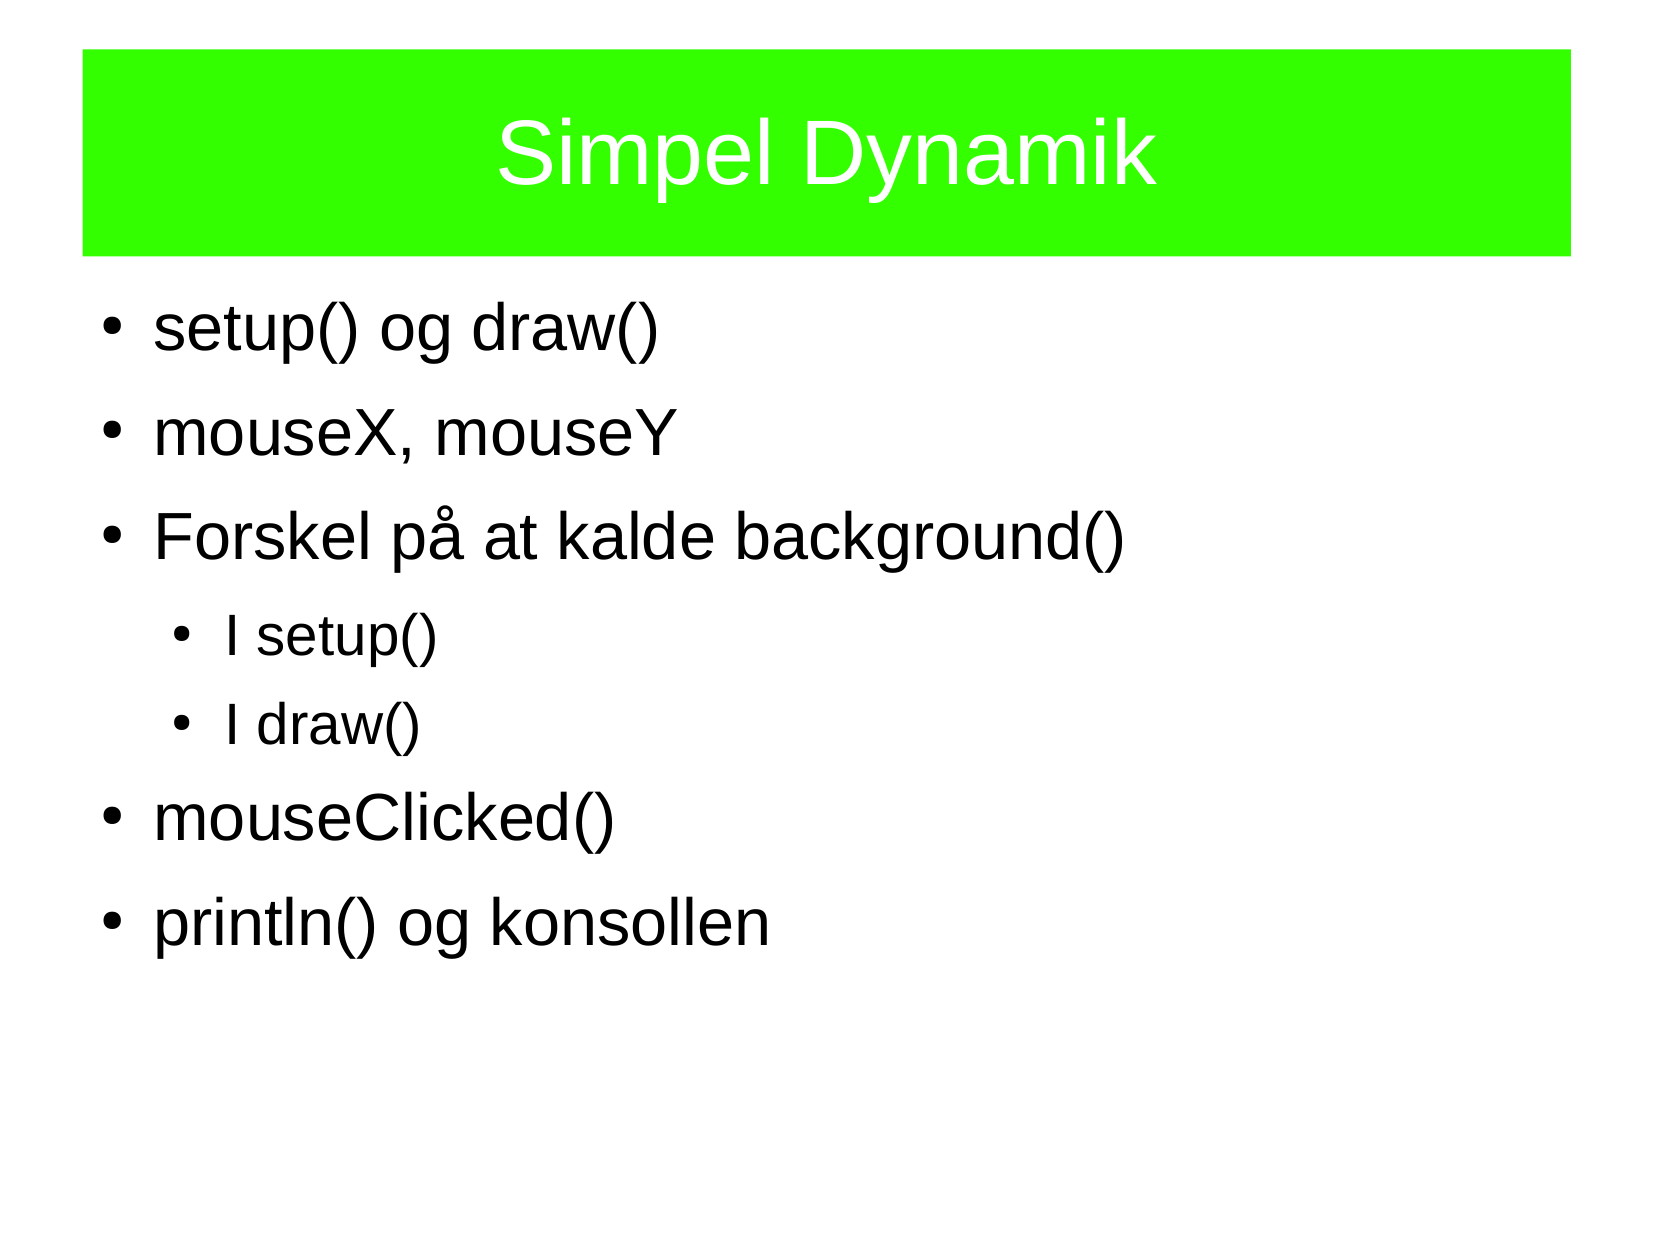

# Simpel Dynamik
setup() og draw()
mouseX, mouseY
Forskel på at kalde background()
I setup()
I draw()
mouseClicked()
println() og konsollen